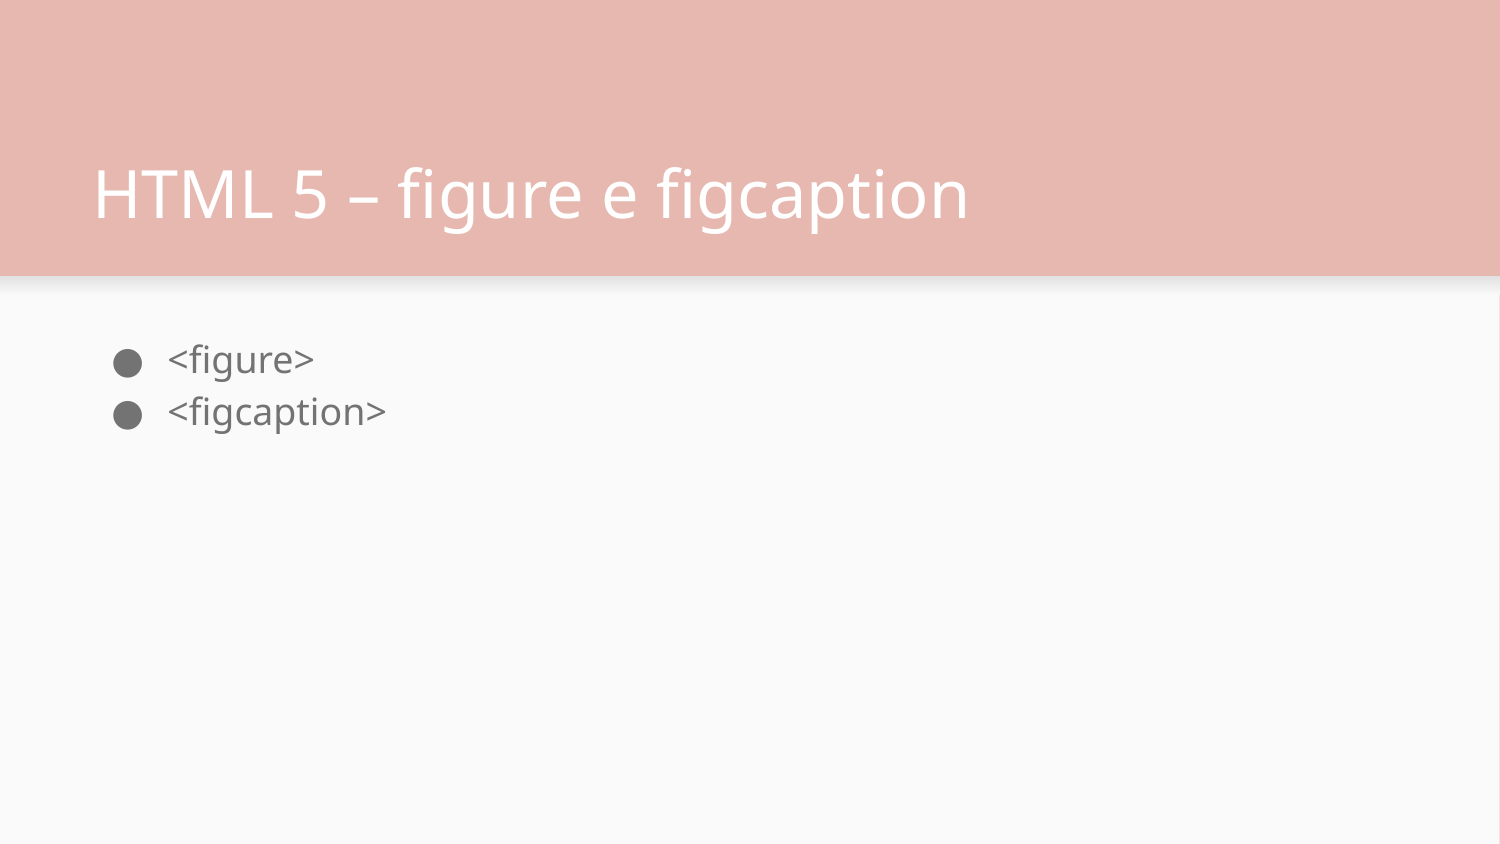

# HTML 5 – figure e figcaption
<figure>
<figcaption>